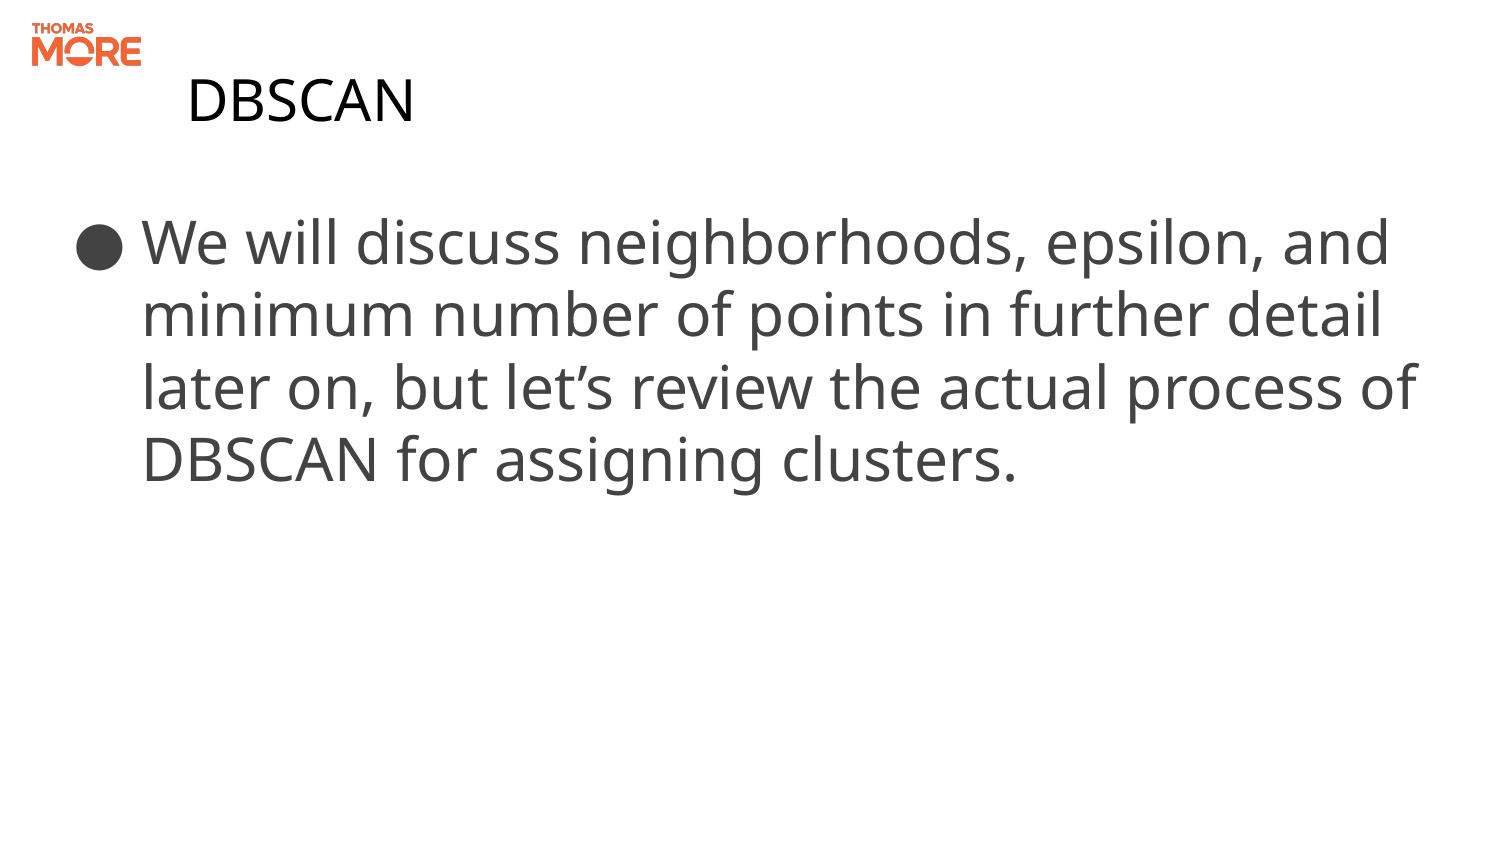

# DBSCAN
We will discuss neighborhoods, epsilon, and minimum number of points in further detail later on, but let’s review the actual process of DBSCAN for assigning clusters.